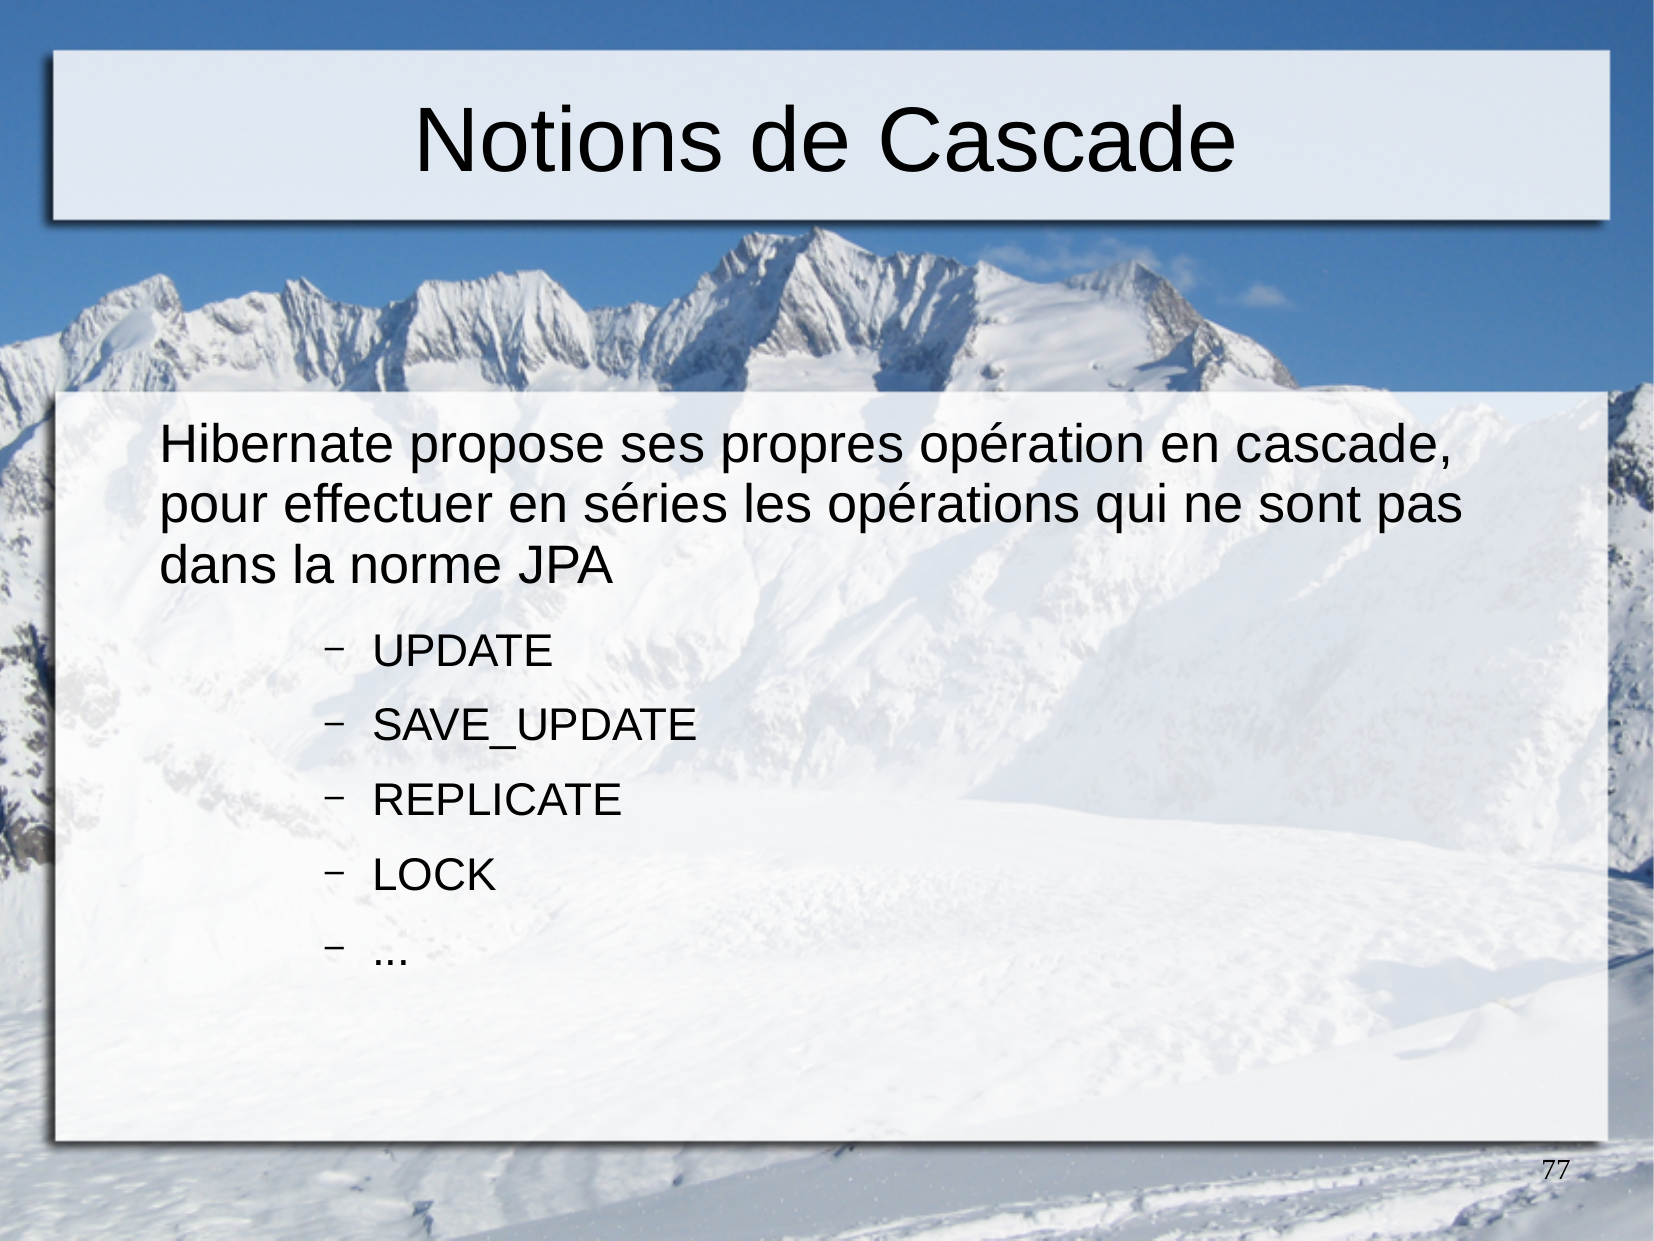

# Notions de Cascade
Hibernate propose ses propres opération en cascade, pour effectuer en séries les opérations qui ne sont pas dans la norme JPA
UPDATE
SAVE_UPDATE
REPLICATE
LOCK
...
77